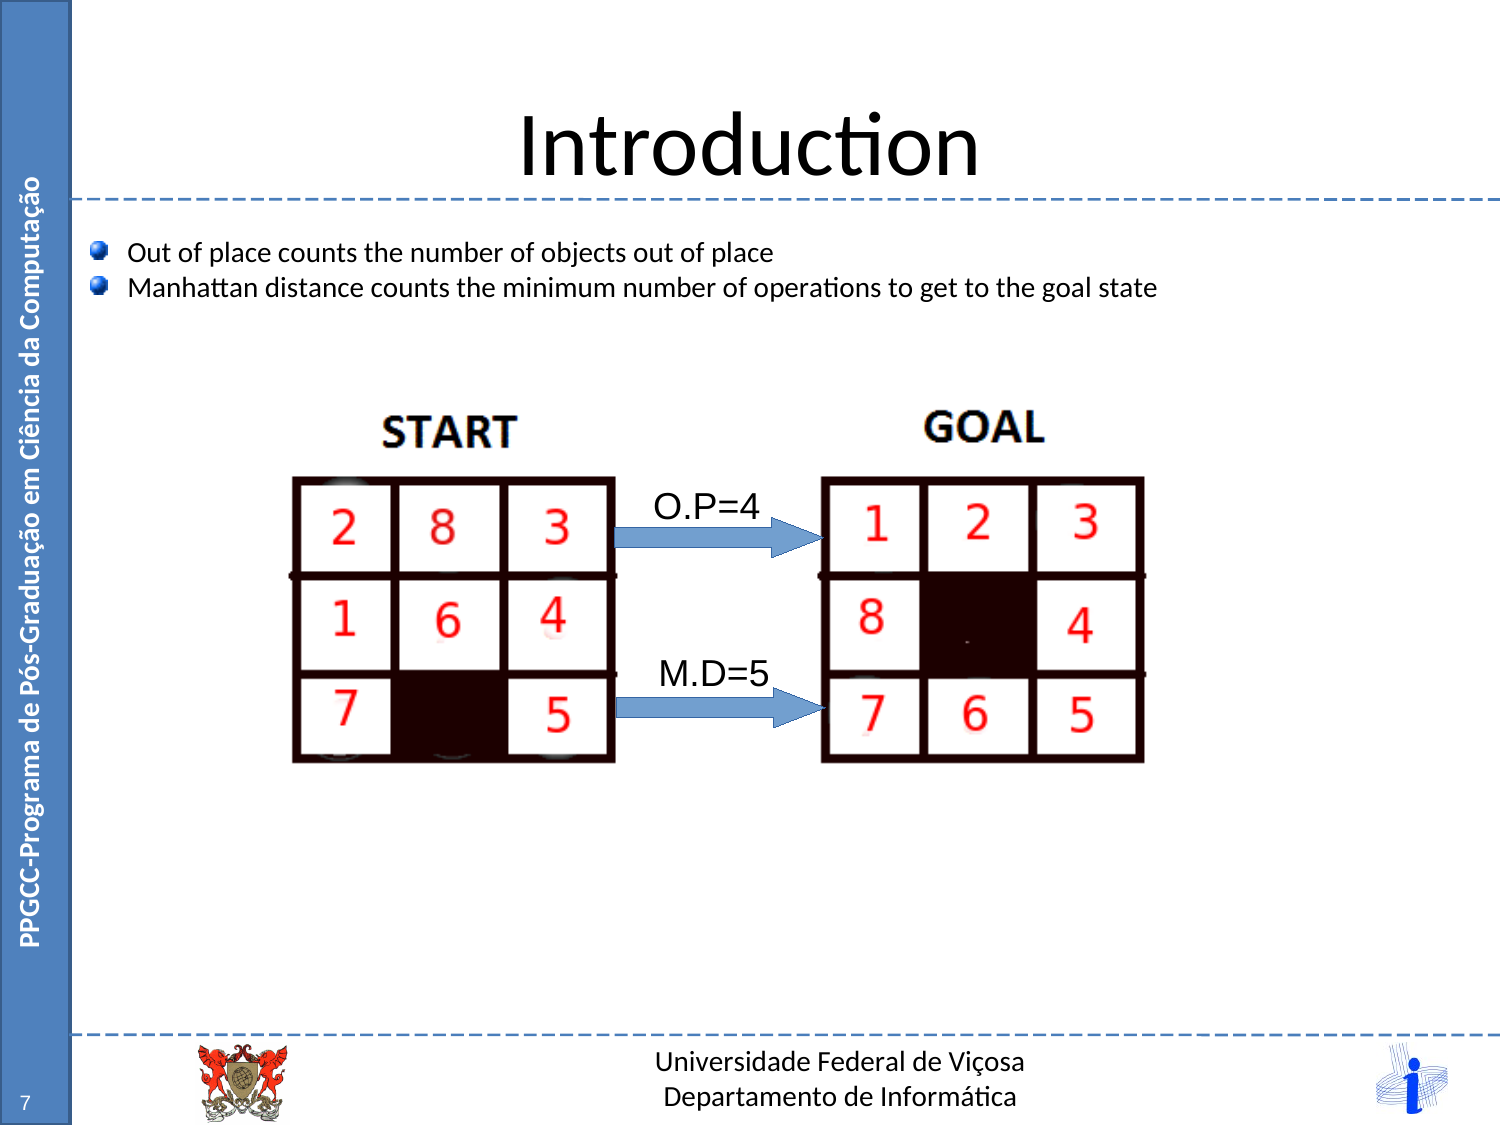

Introduction
 Out of place counts the number of objects out of place
 Manhattan distance counts the minimum number of operations to get to the goal state
O.P=4
PPGCC-Programa de Pós-Graduação em Ciência da Computação
M.D=5
Universidade Federal de Viçosa
Departamento de Informática